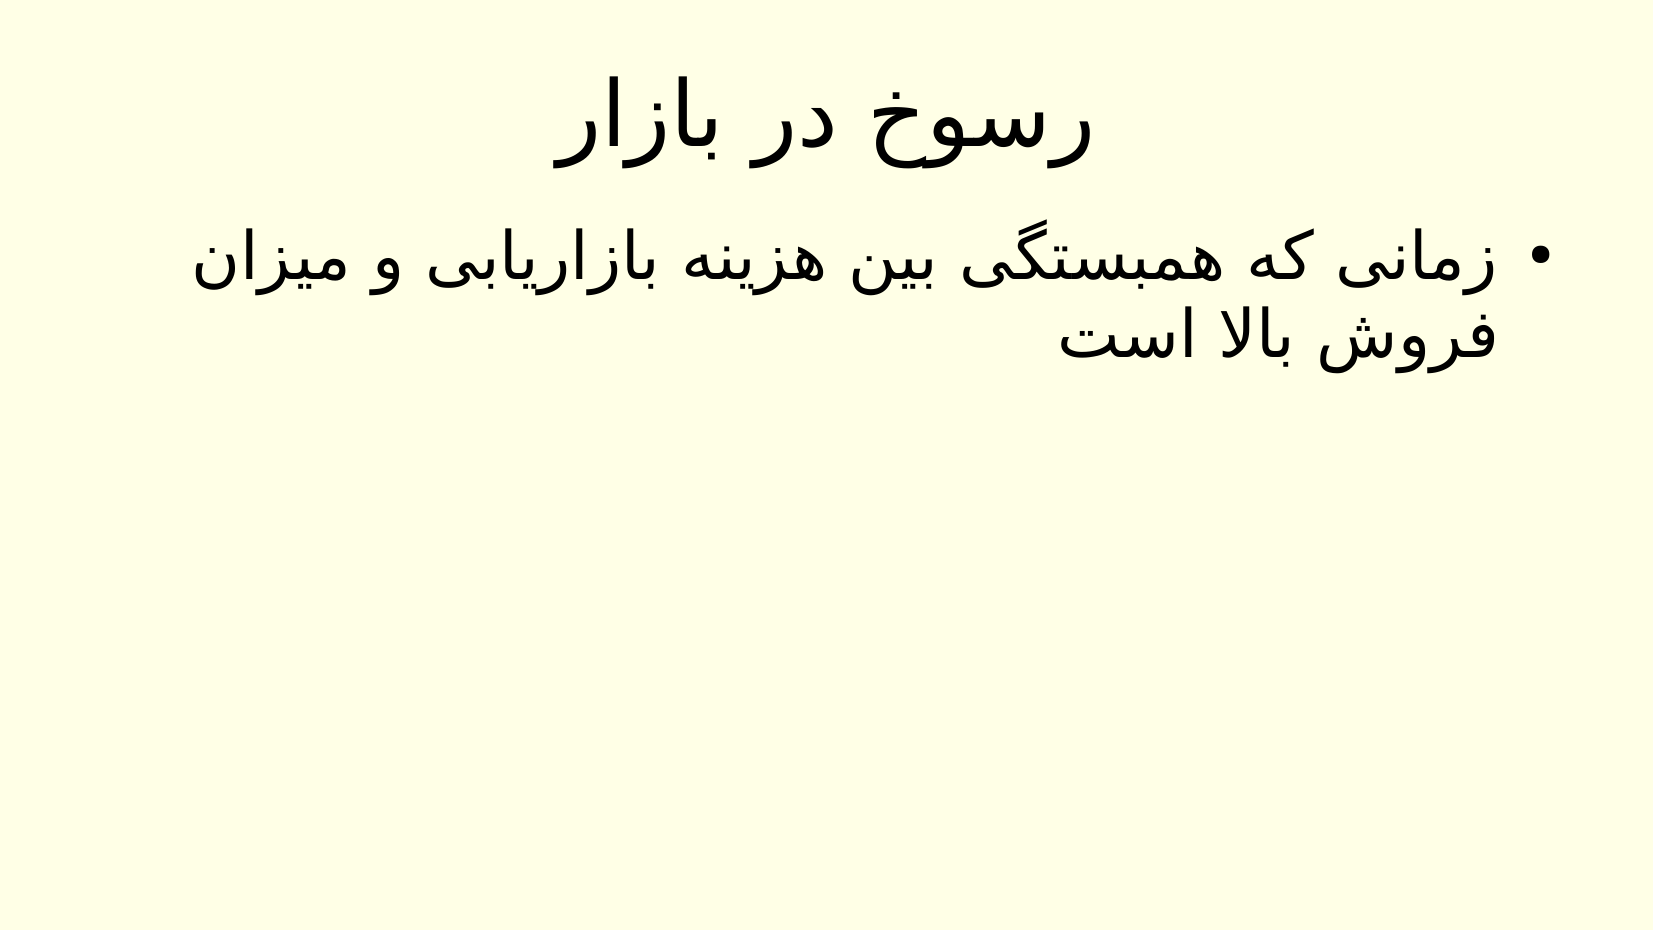

# رسوخ در بازار
زمانی که همبستگی بین هزینه بازاریابی و میزان فروش بالا است